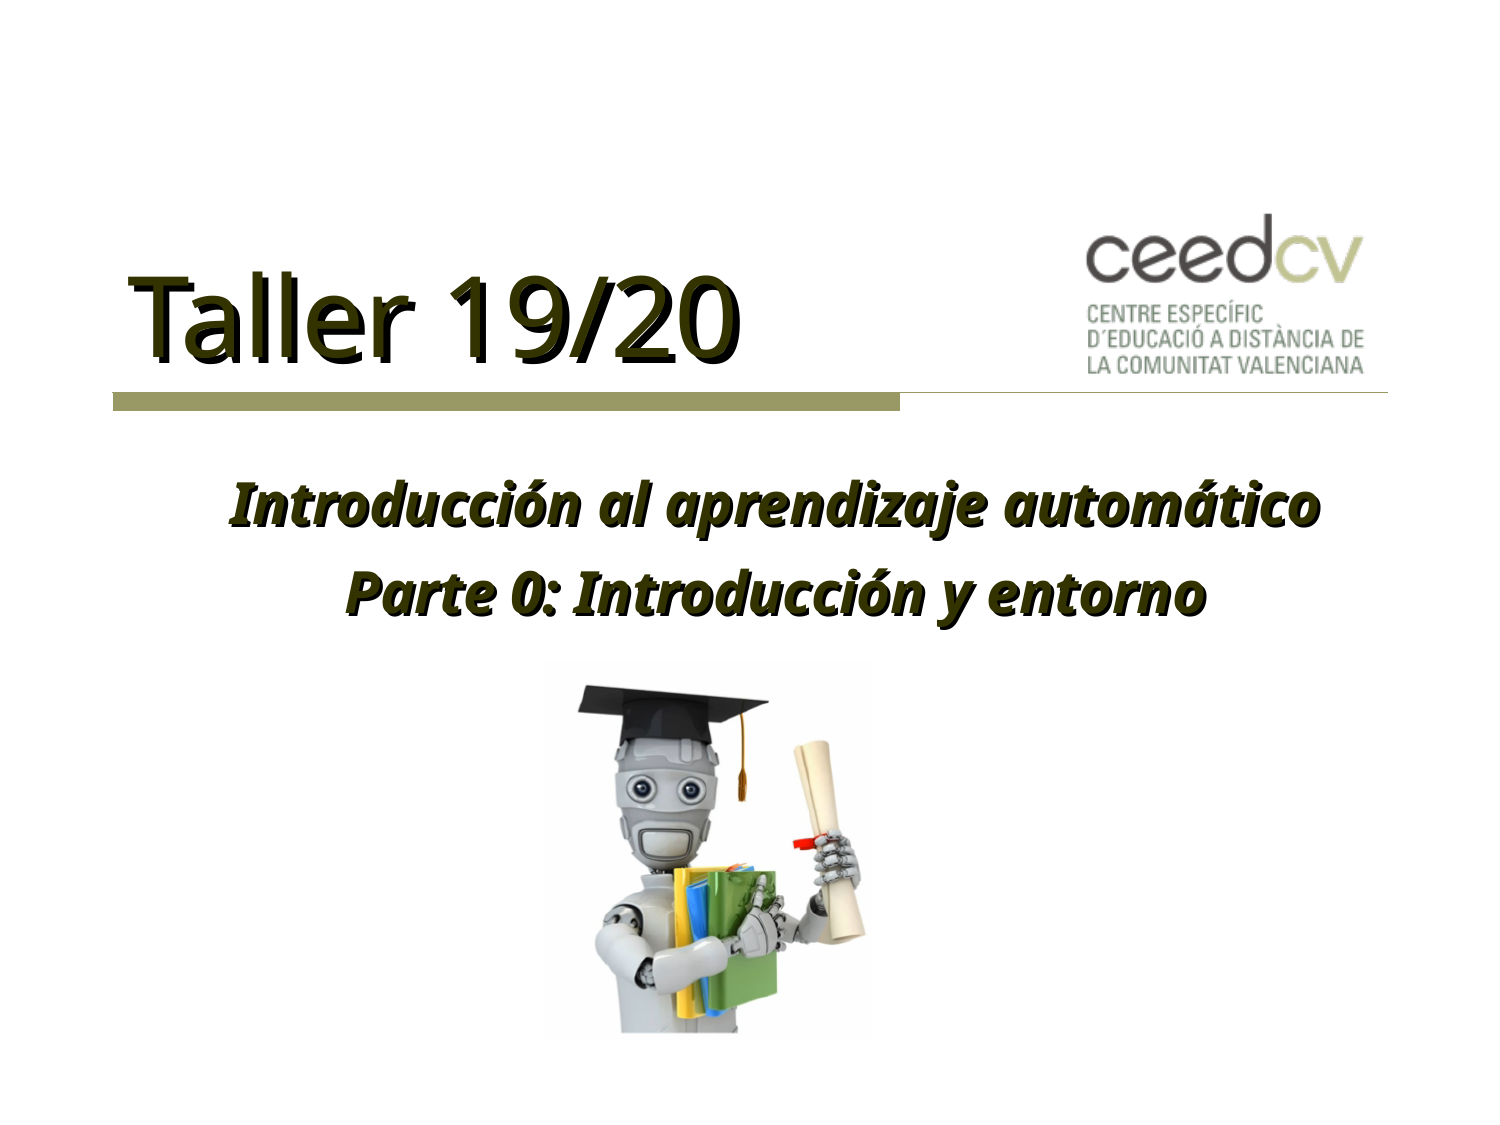

# Taller 19/20
Introducción al aprendizaje automático
Parte 0: Introducción y entorno